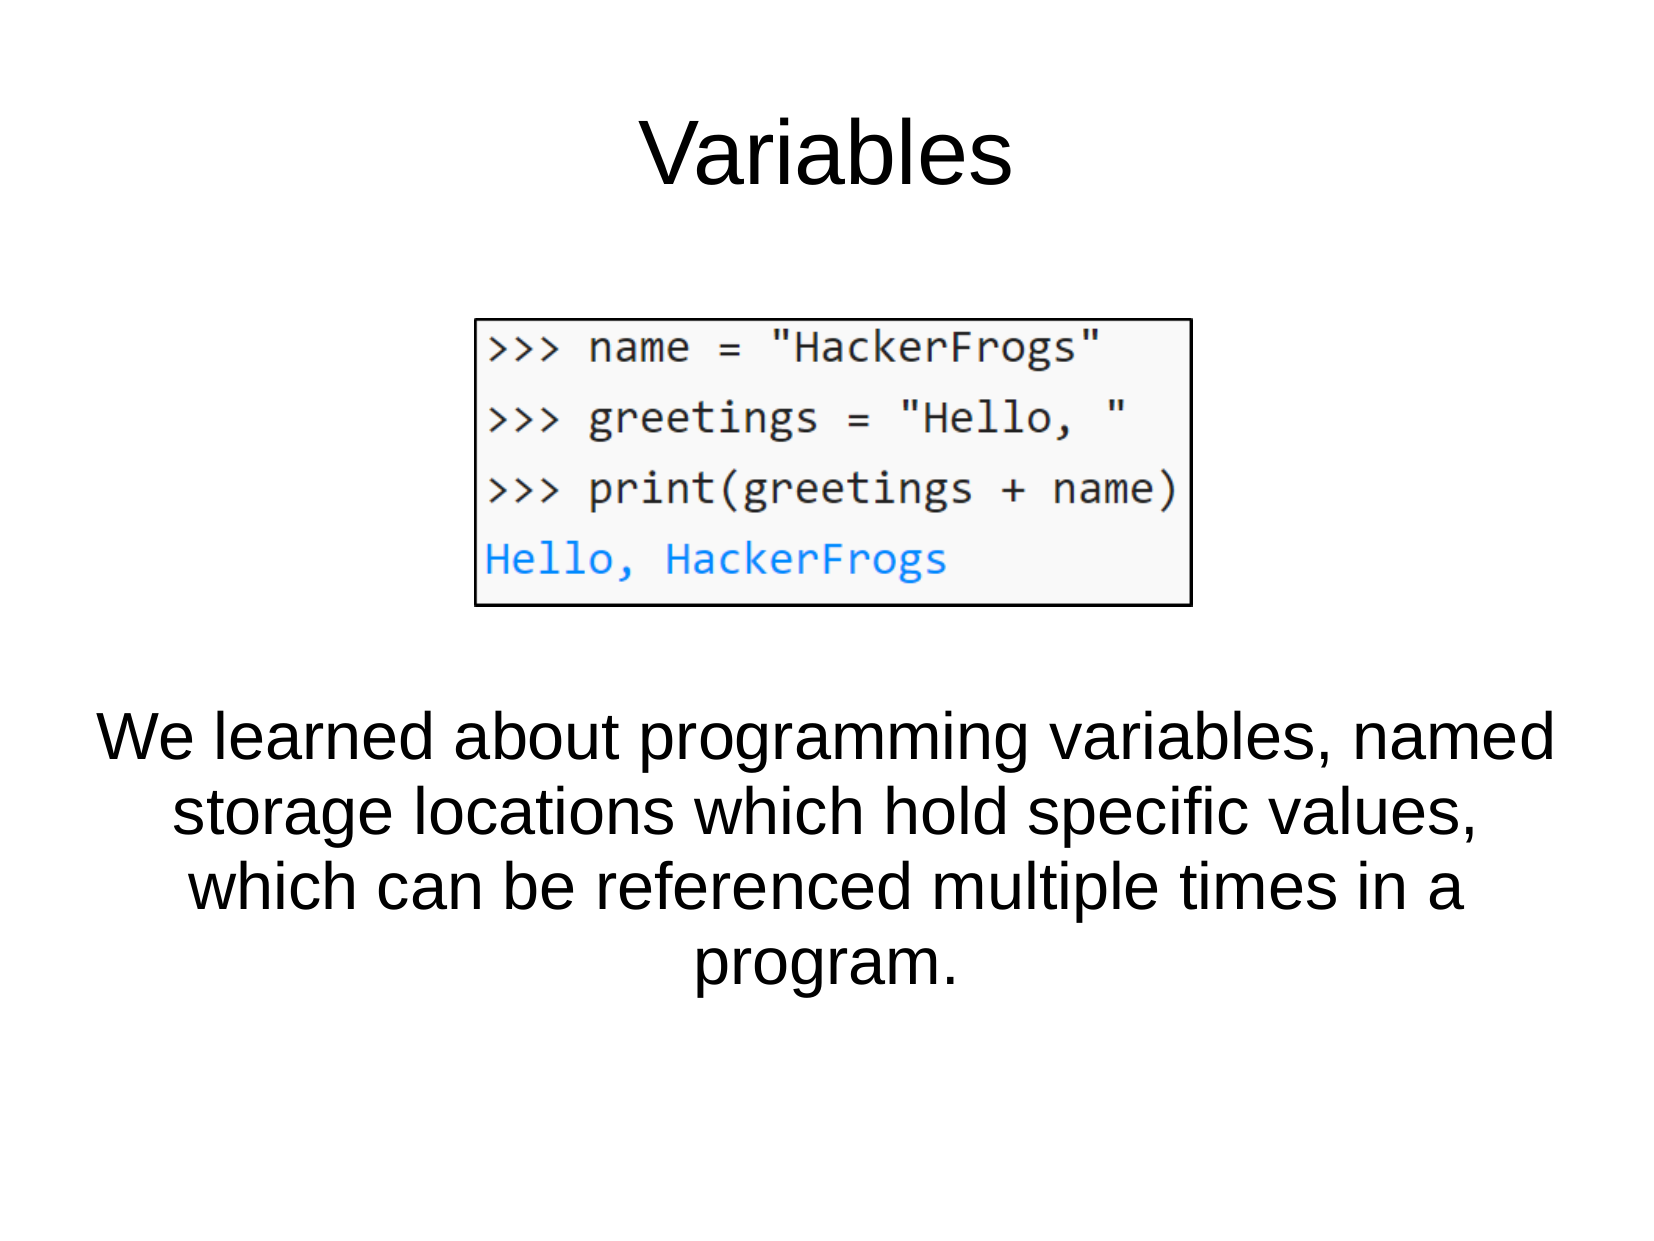

# Variables
We learned about programming variables, named storage locations which hold specific values, which can be referenced multiple times in a program.